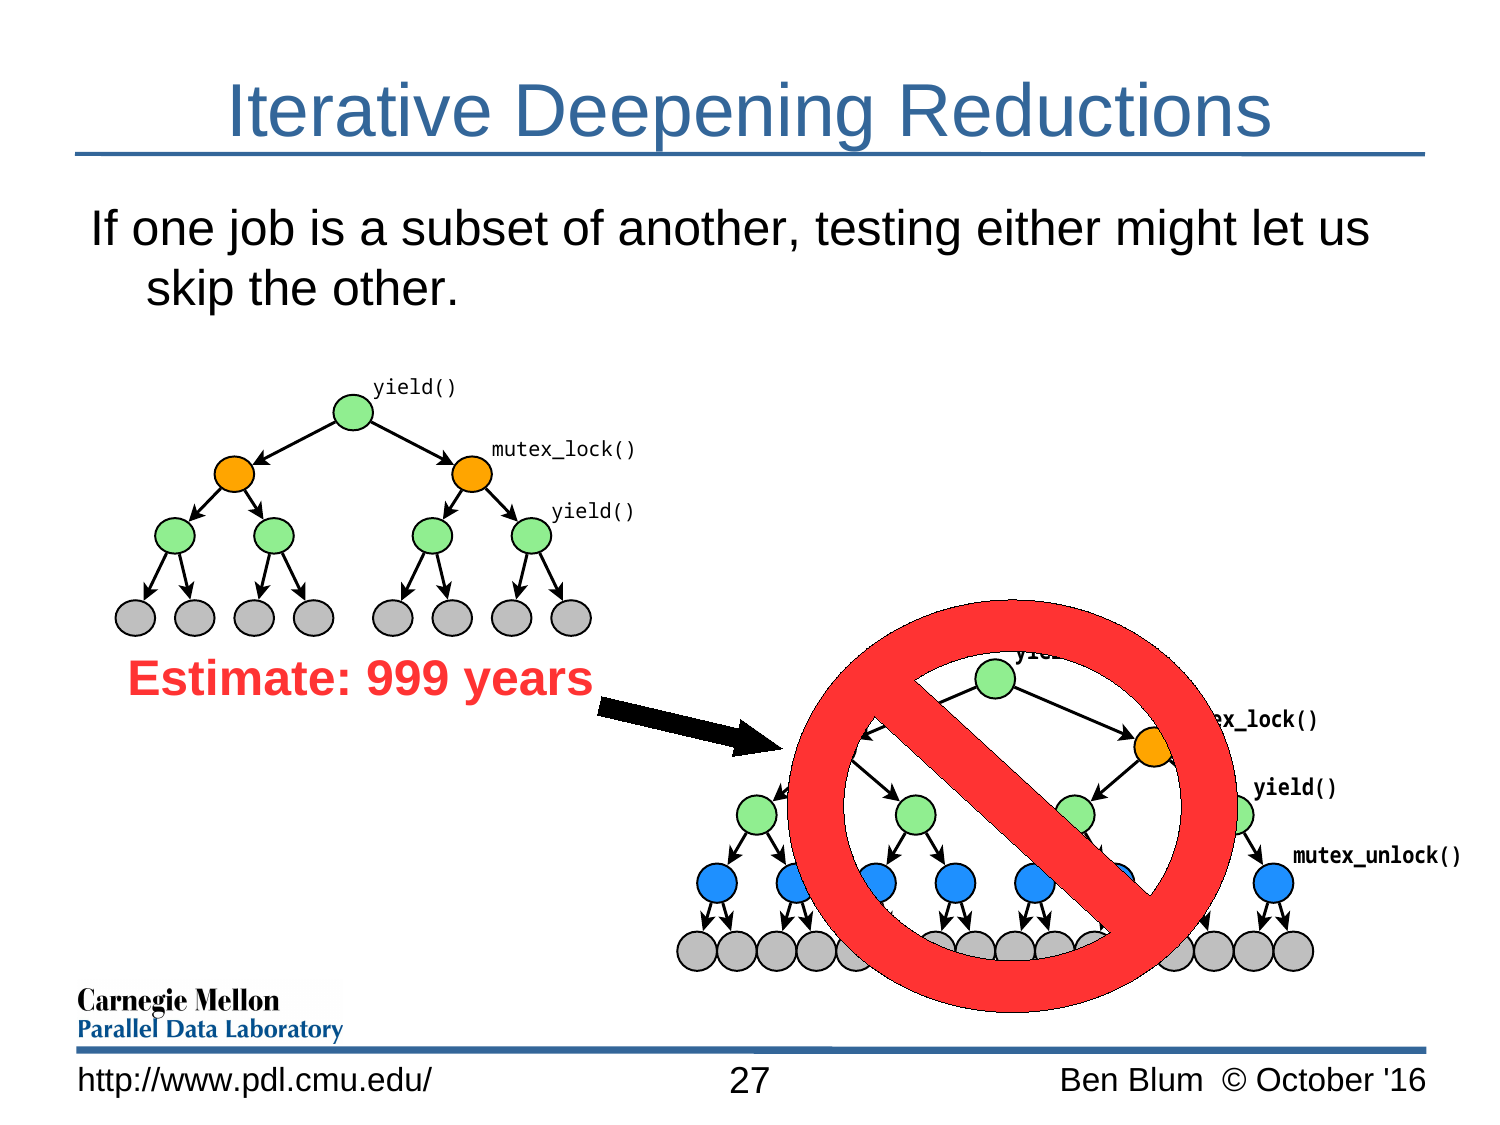

# Iterative Deepening Reductions
If one job is a subset of another, testing either might let us skip the other.
Estimate: 999 years
27